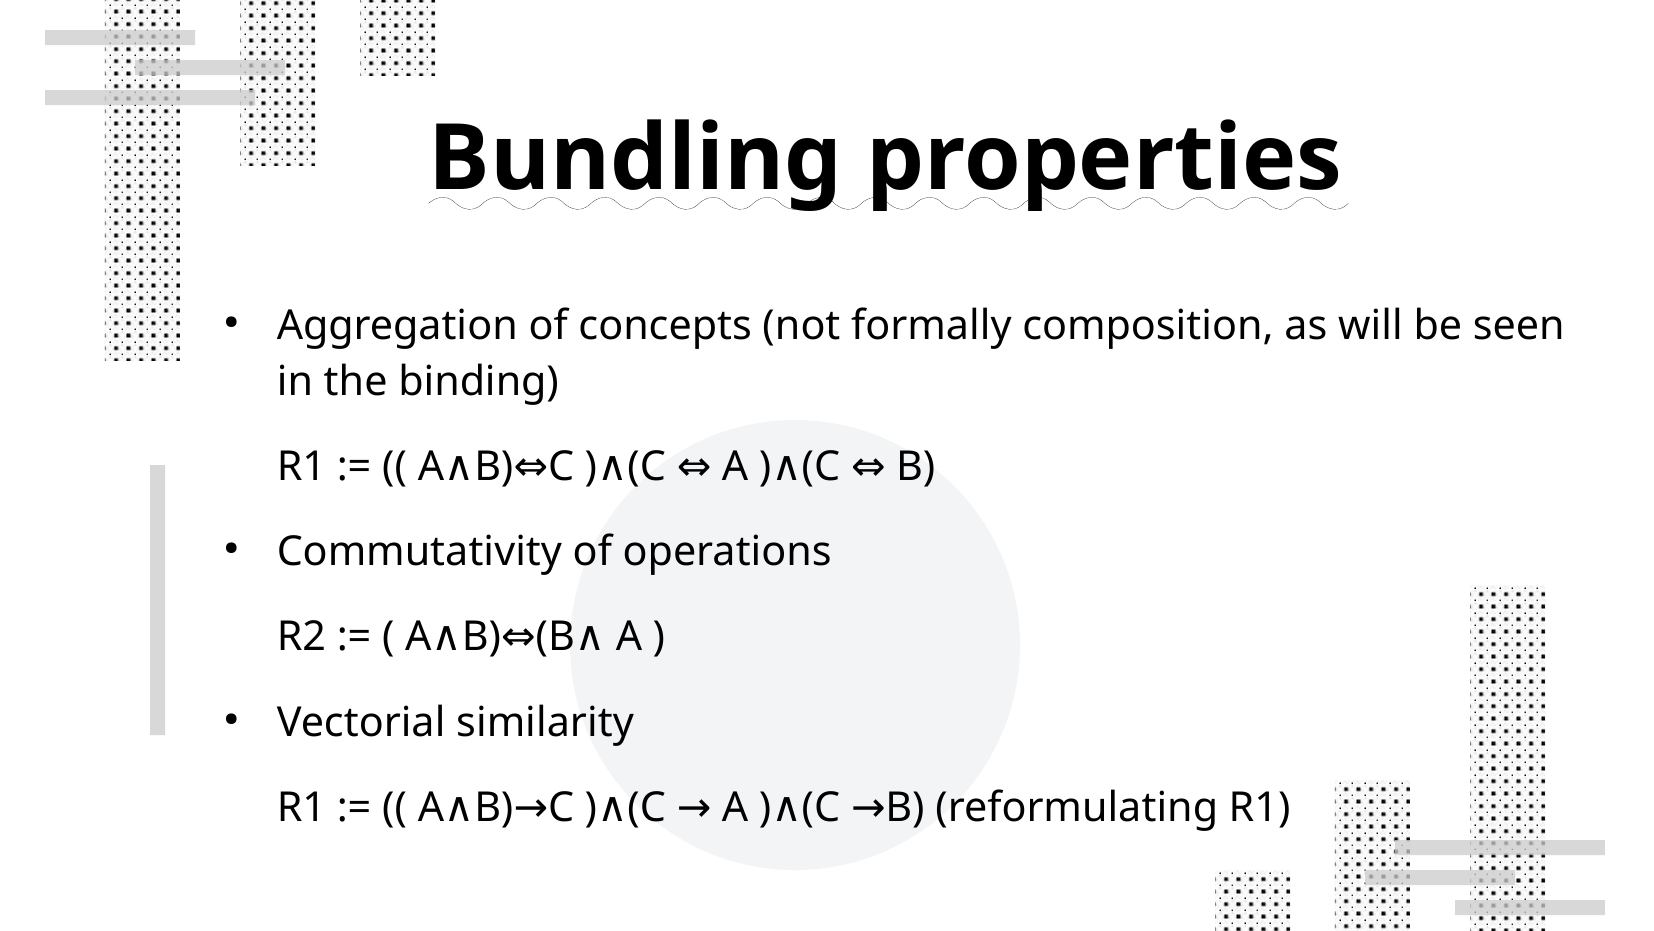

# Bundling properties
Aggregation of concepts (not formally composition, as will be seen in the binding)
R1 := (( A∧B)⇔C )∧(C ⇔ A )∧(C ⇔ B)
Commutativity of operations
R2 := ( A∧B)⇔(B∧ A )
Vectorial similarity
R1 := (( A∧B)→C )∧(C → A )∧(C →B) (reformulating R1)